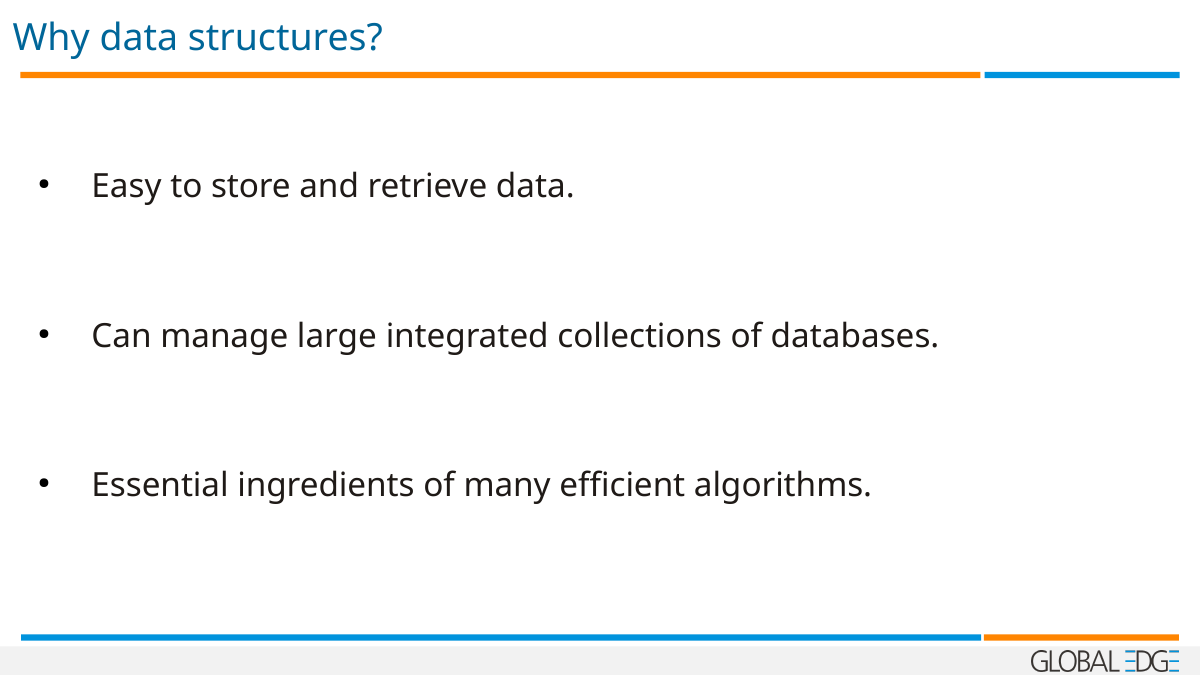

# Why data structures?
Easy to store and retrieve data.
Can manage large integrated collections of databases.
Essential ingredients of many efficient algorithms.